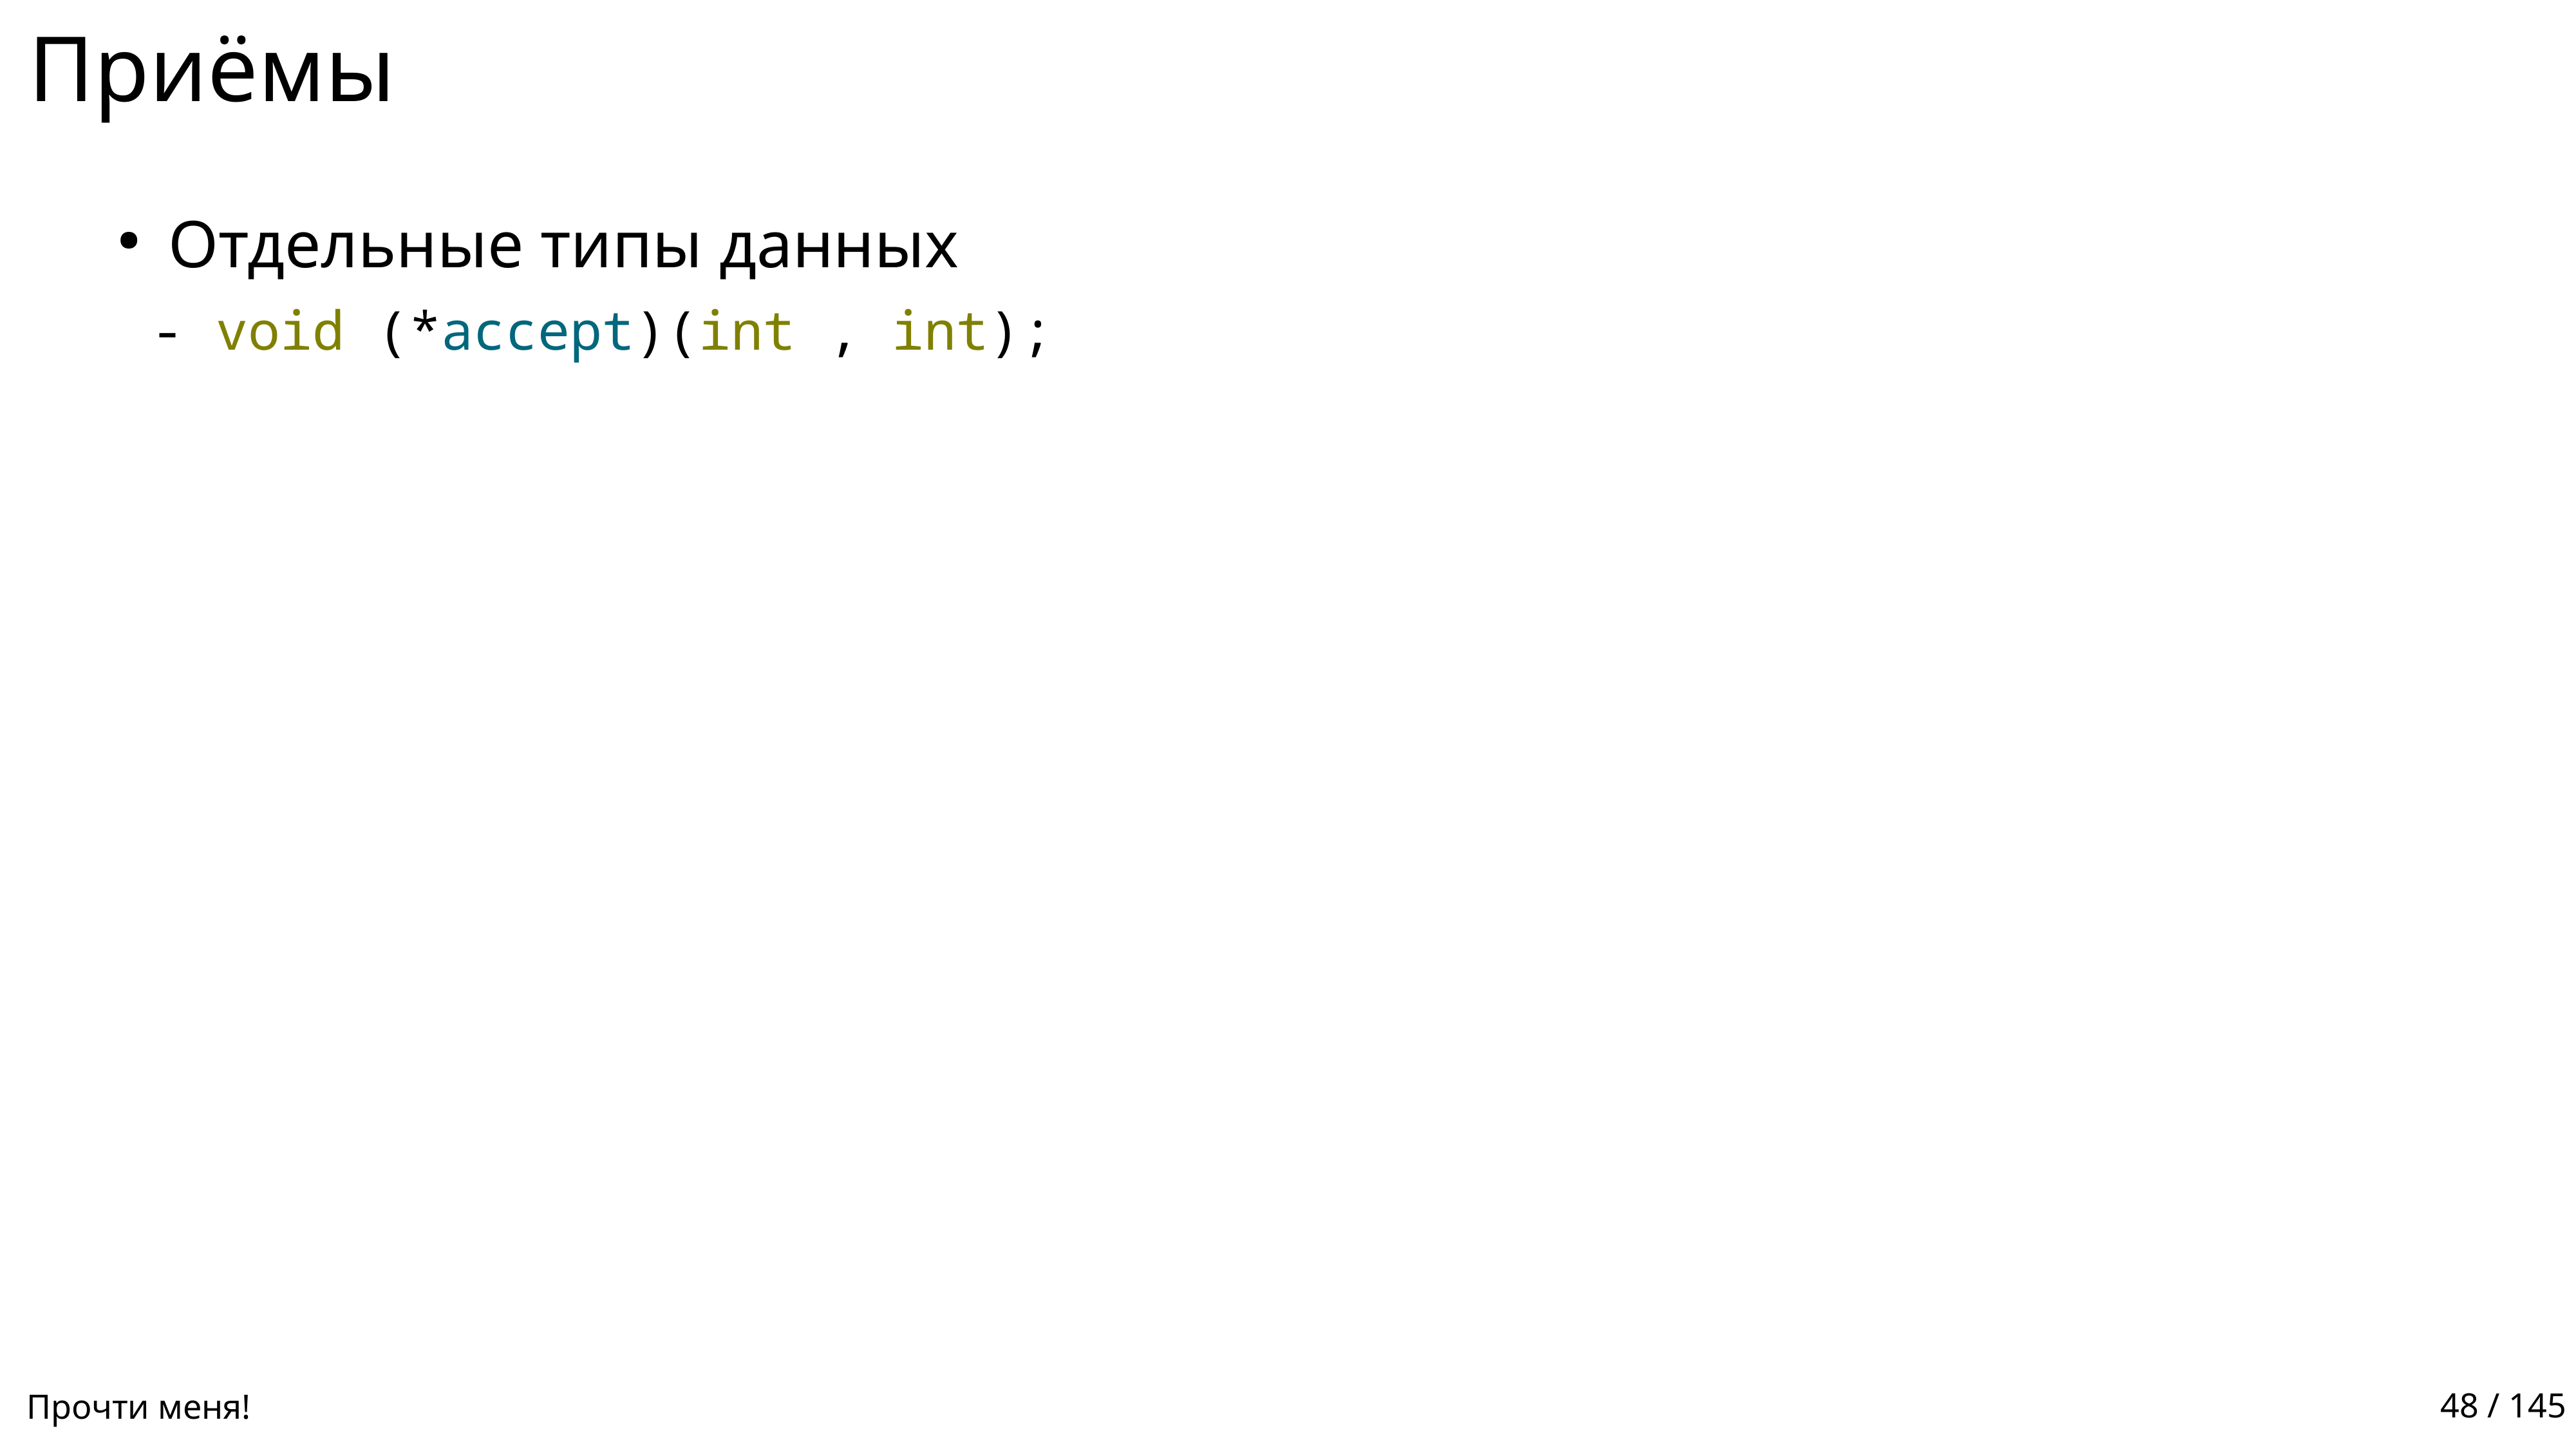

Приёмы
# Отдельные типы данных
- void (*accept)(int , int);
Прочти меня!